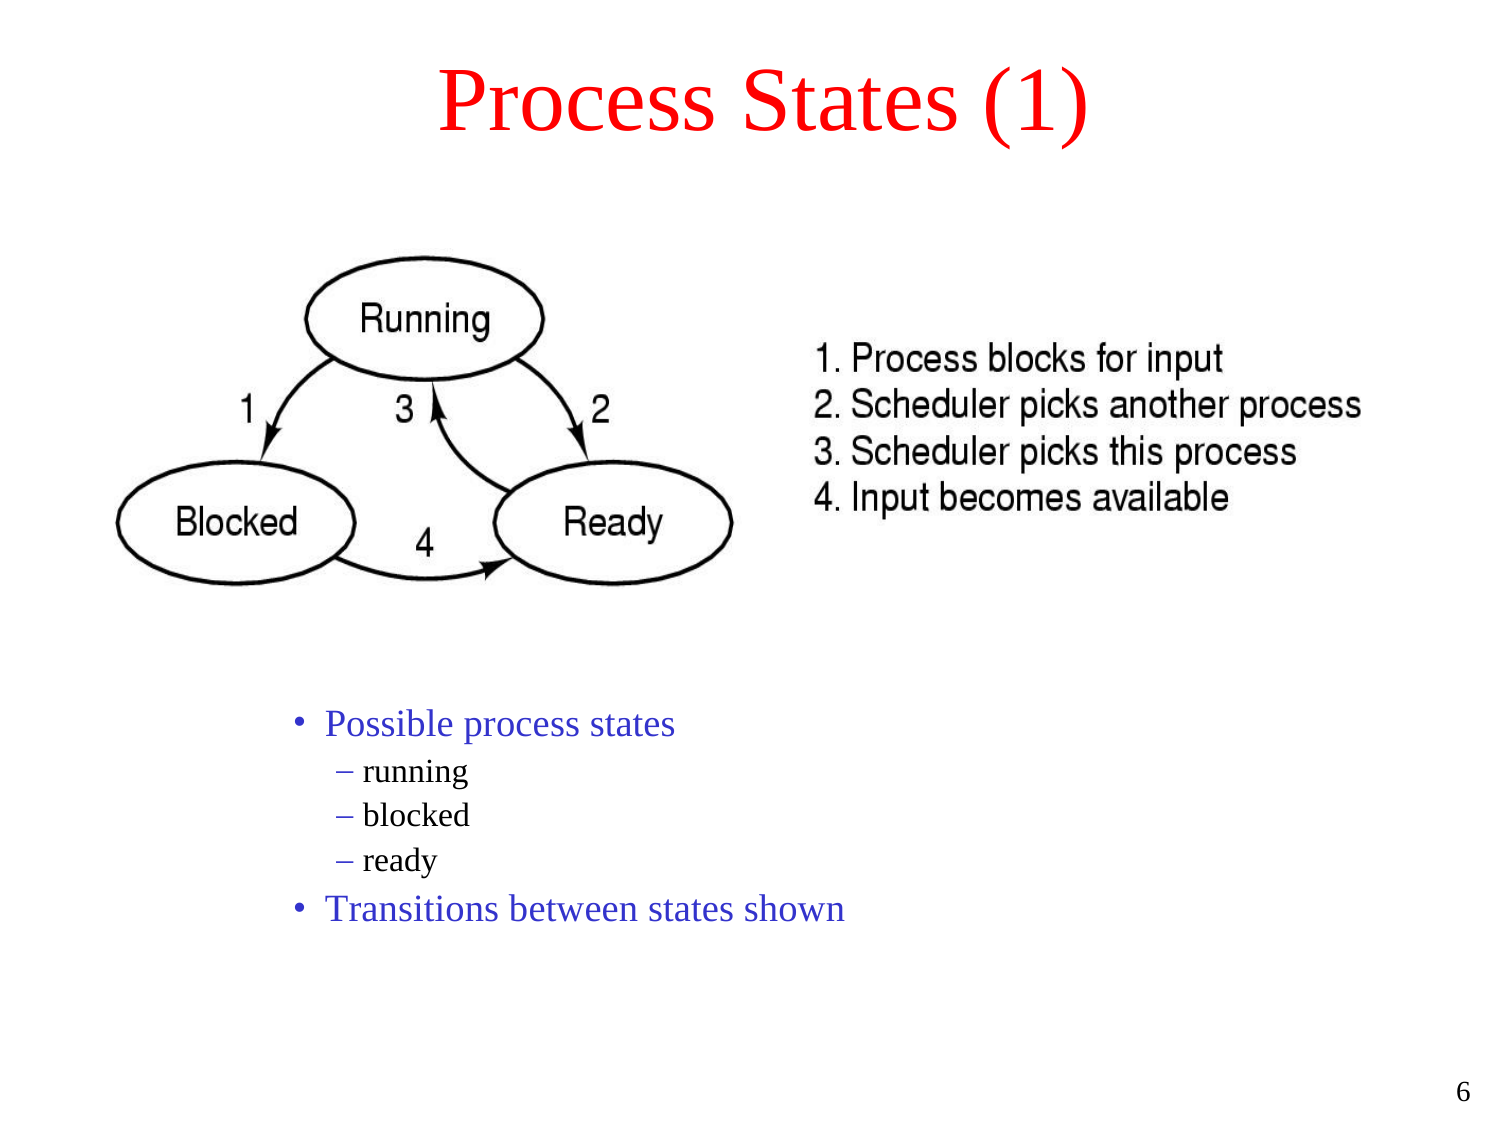

Process States (1)
Possible process states
running
blocked
ready
Transitions between states shown